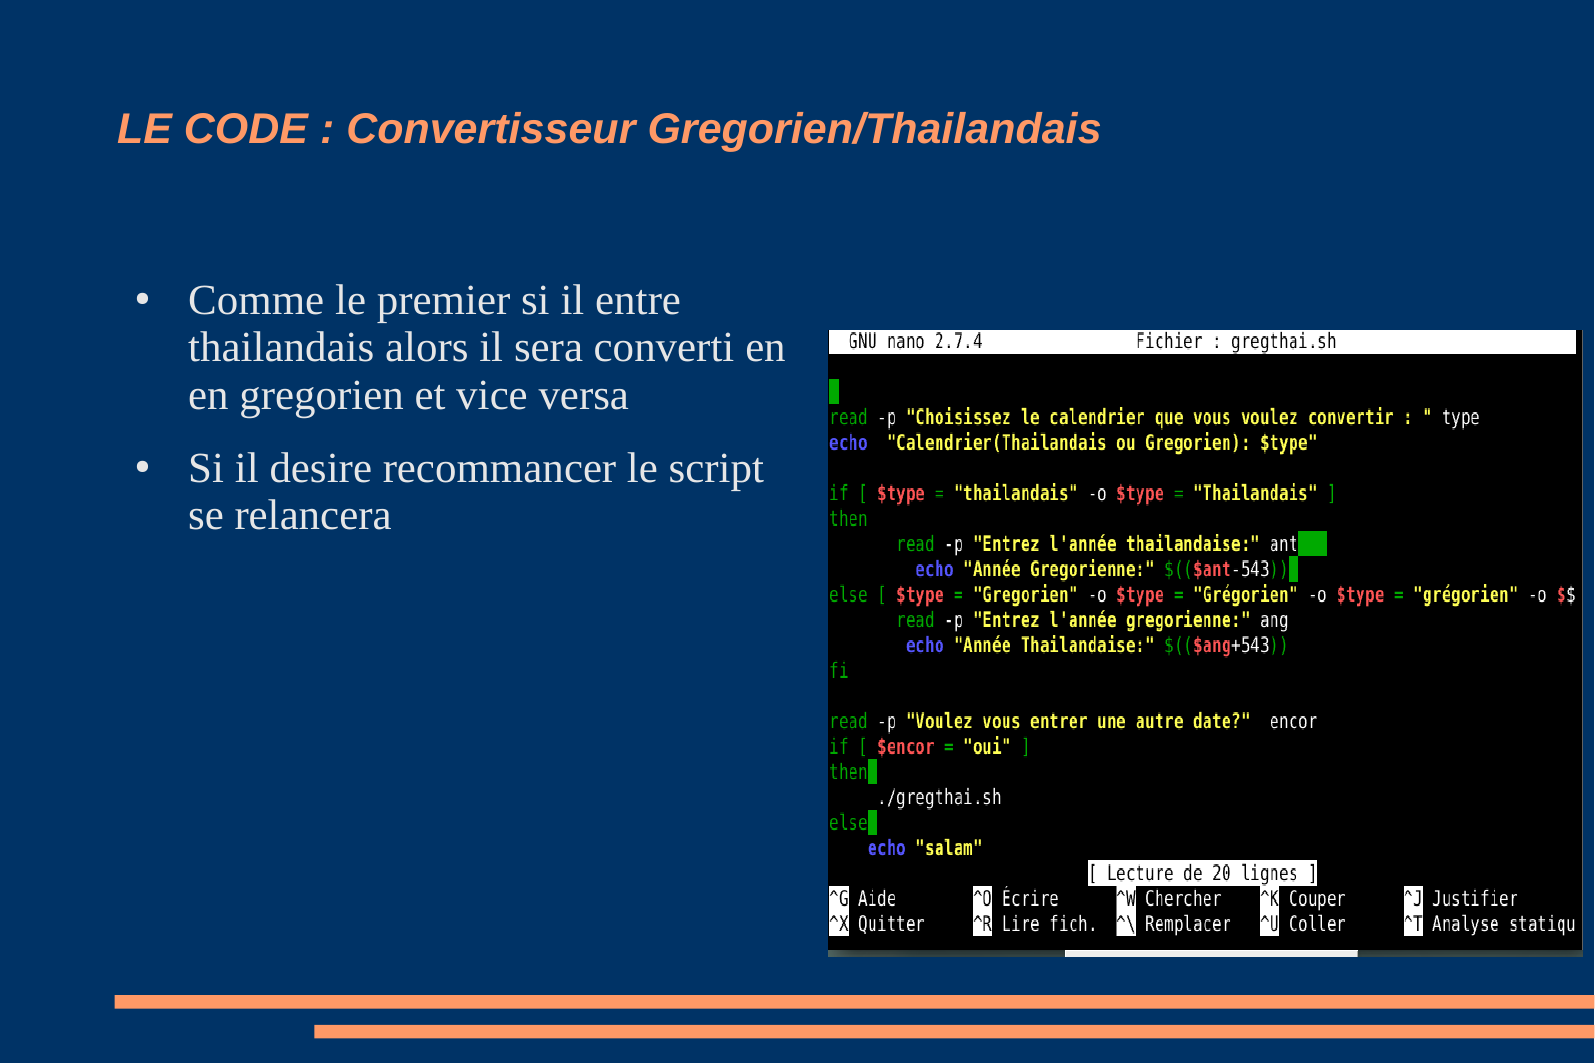

# LE CODE : Convertisseur Gregorien/Thailandais
Comme le premier si il entre thailandais alors il sera converti en en gregorien et vice versa
Si il desire recommancer le script se relancera